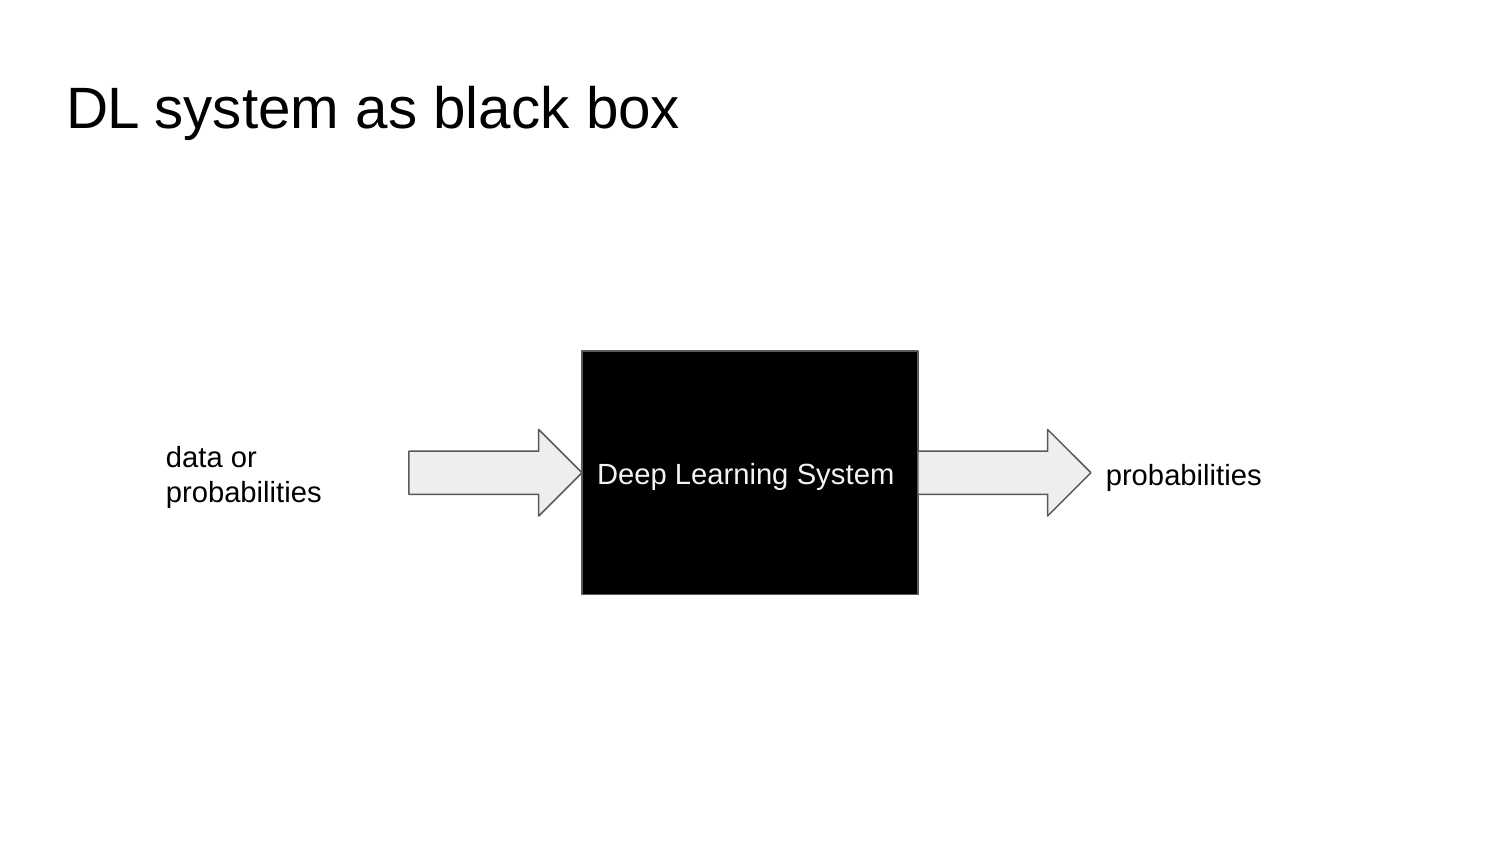

# DL system as black box
Deep Learning System
data or probabilities
probabilities